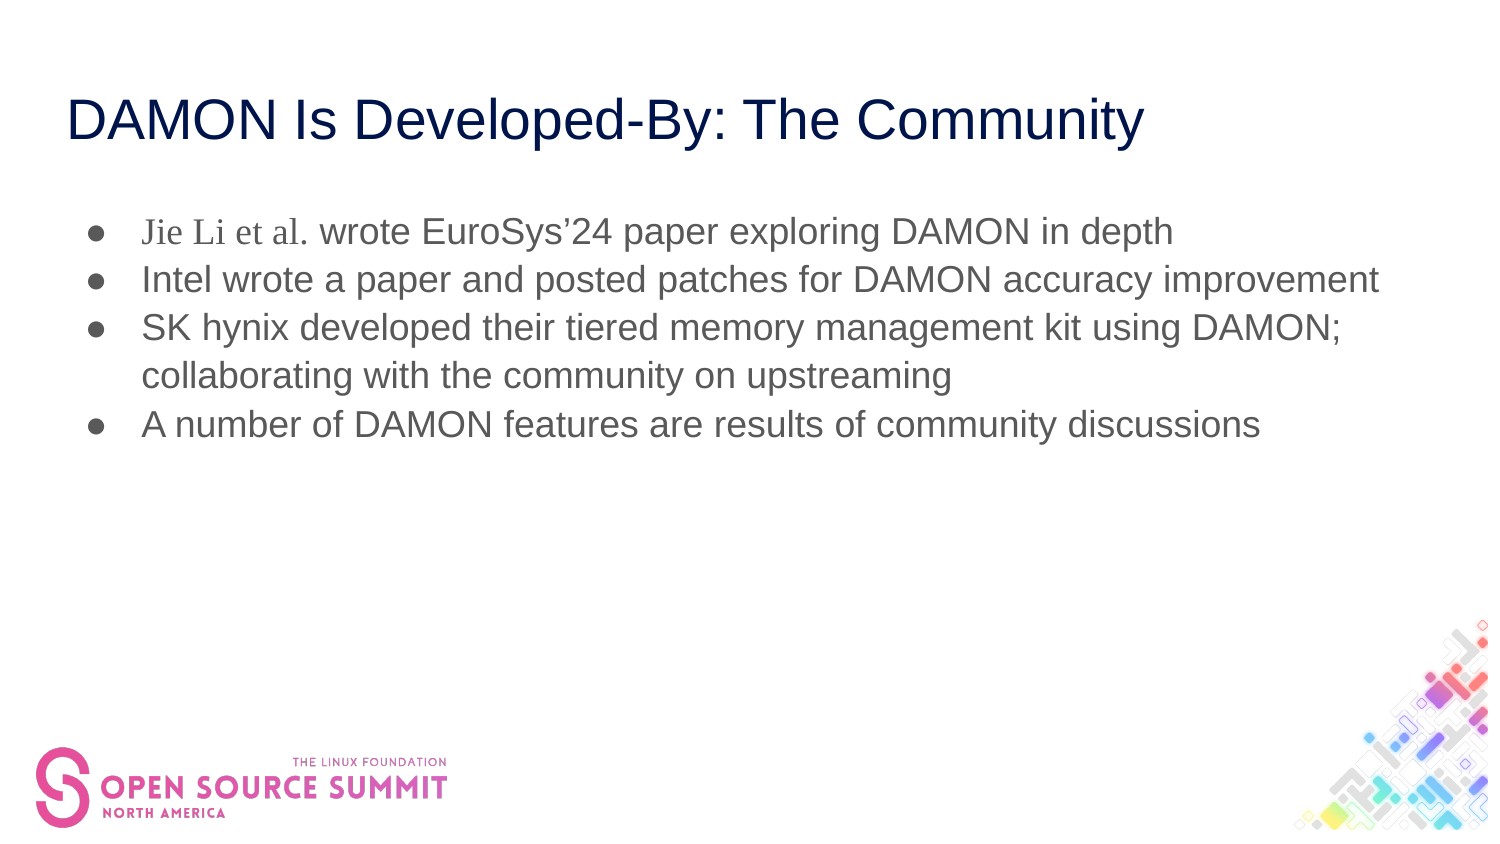

# DAMON Is Developed-By: The Community
Jie Li et al. wrote EuroSys’24 paper exploring DAMON in depth
Intel wrote a paper and posted patches for DAMON accuracy improvement
SK hynix developed their tiered memory management kit using DAMON; collaborating with the community on upstreaming
A number of DAMON features are results of community discussions